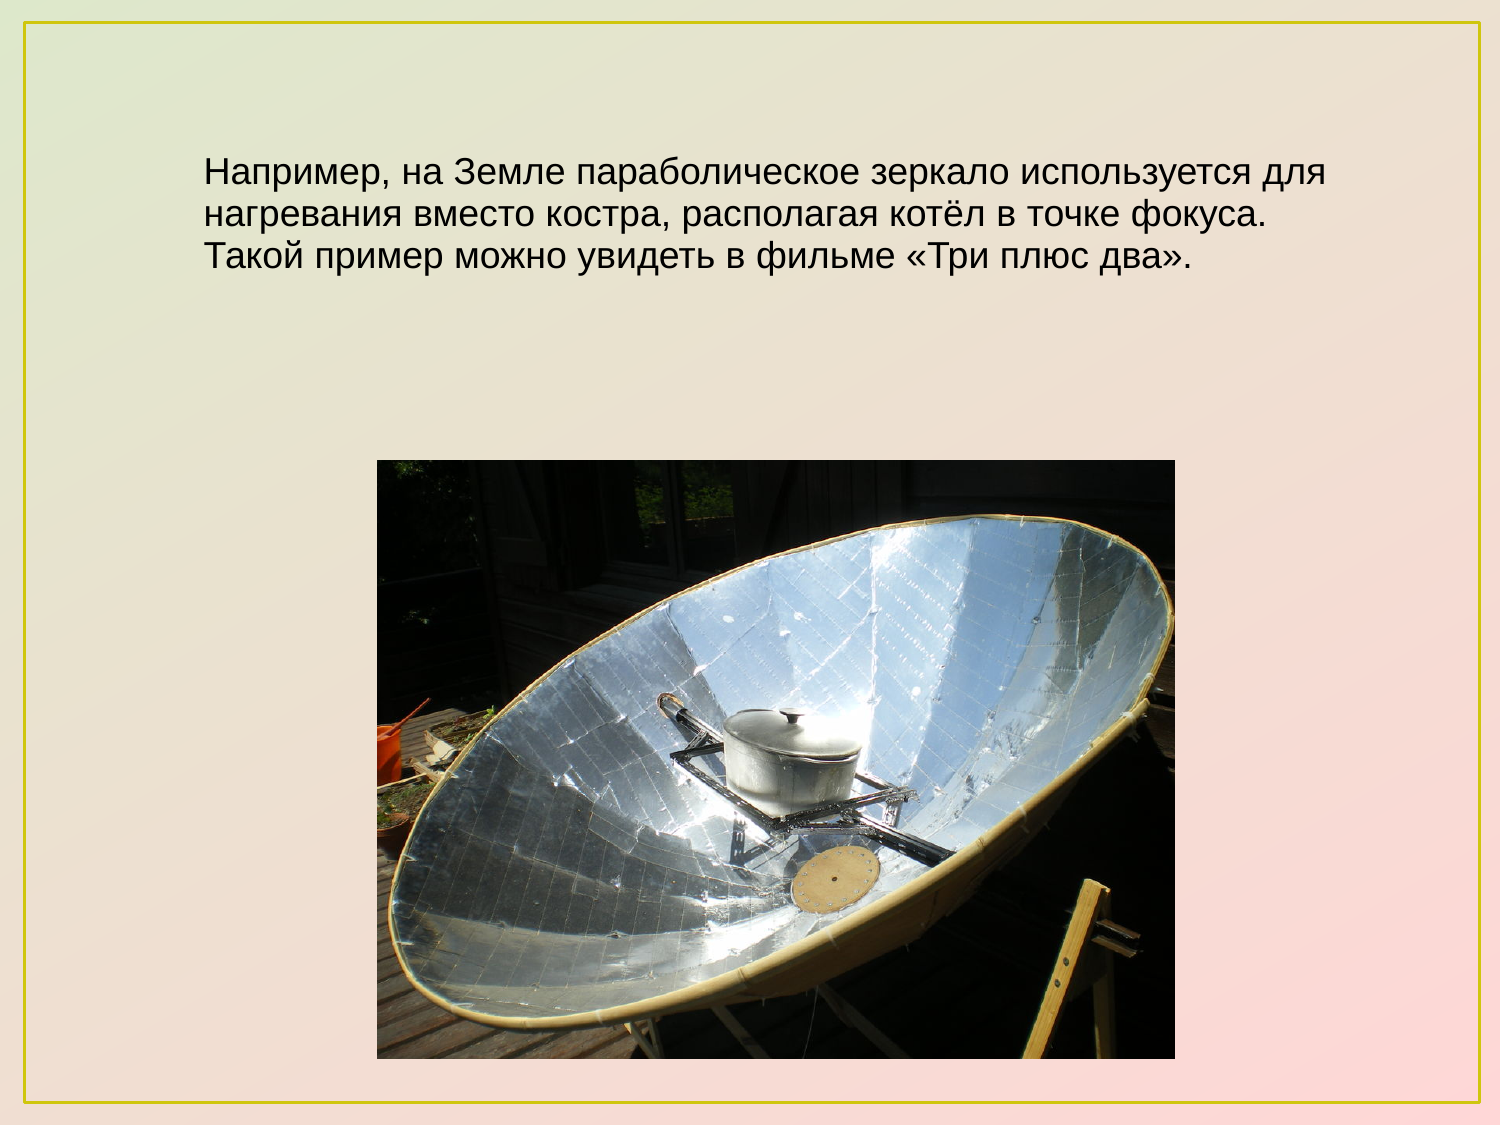

Например, на Земле параболическое зеркало используется для нагревания вместо костра, располагая котёл в точке фокуса.
Такой пример можно увидеть в фильме «Три плюс два».